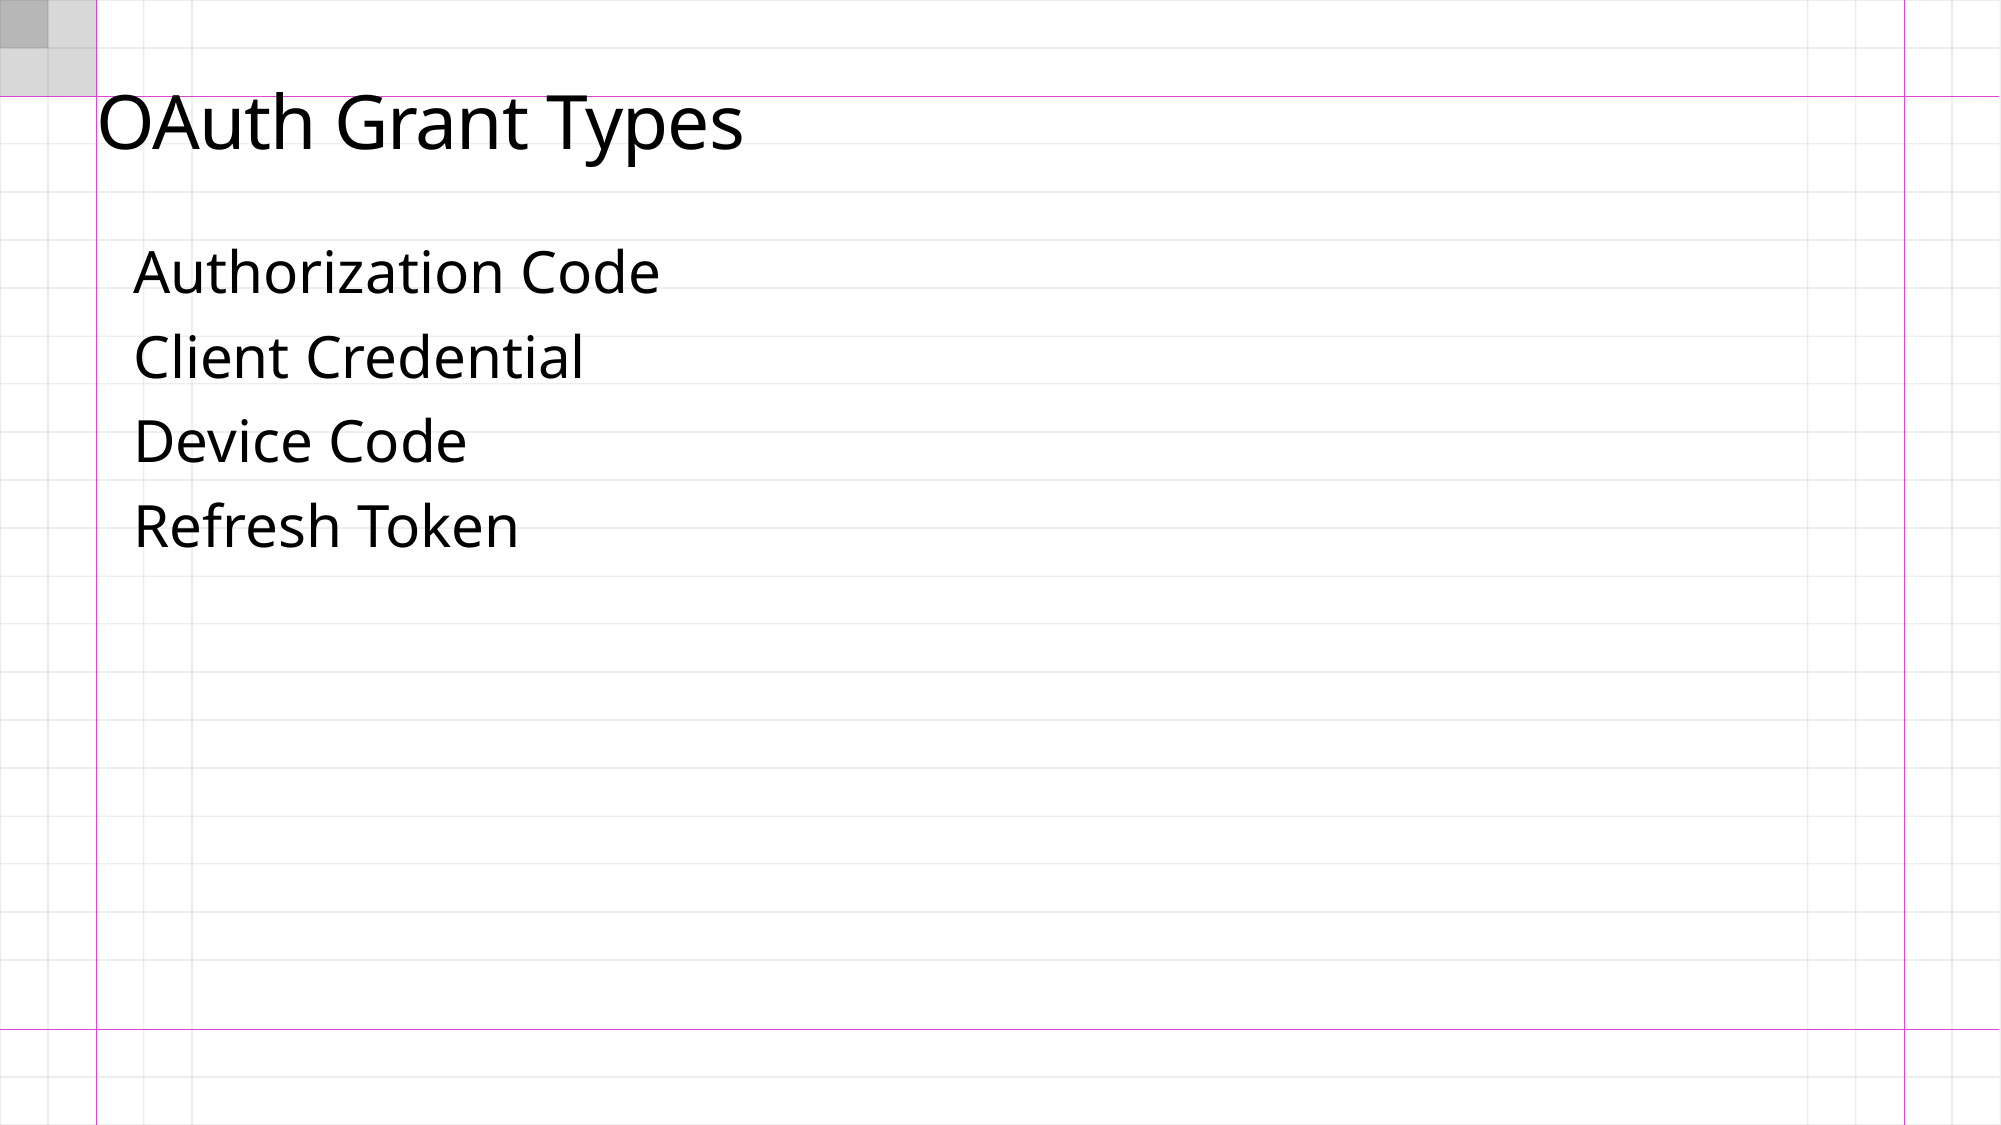

# OAuth Grant Types
Authorization Code
Client Credential
Device Code
Refresh Token